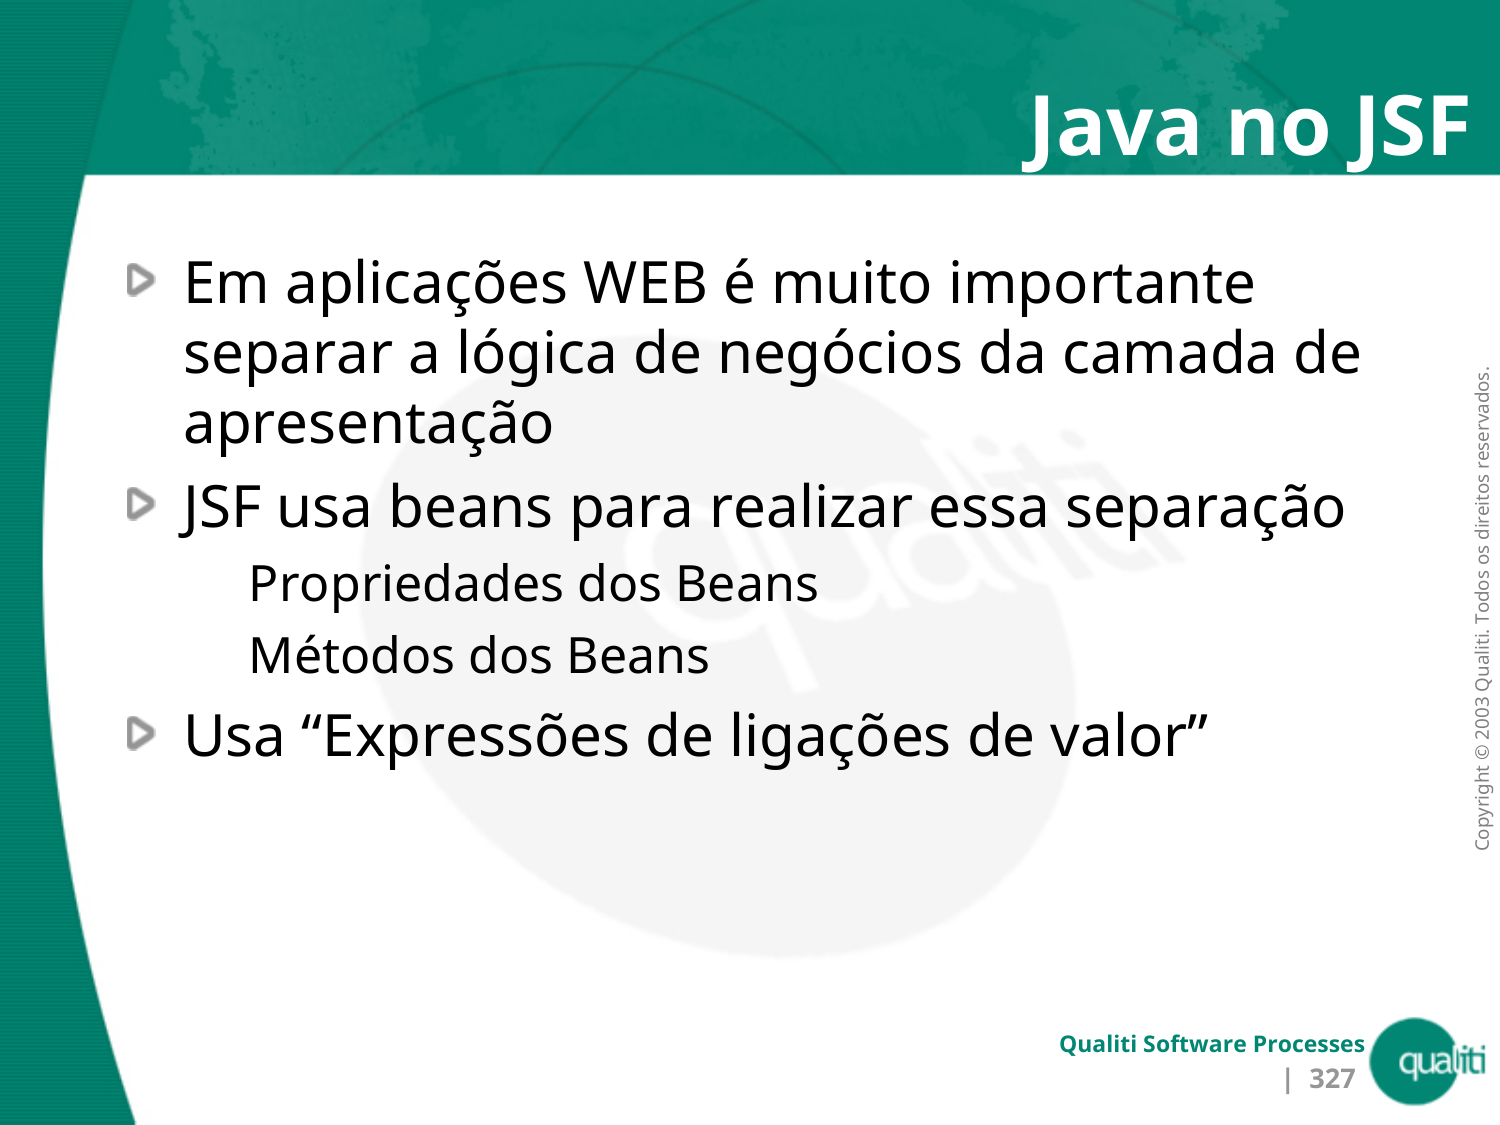

# Java no JSF
Em aplicações WEB é muito importante separar a lógica de negócios da camada de apresentação
JSF usa beans para realizar essa separação
Propriedades dos Beans
Métodos dos Beans
Usa “Expressões de ligações de valor”